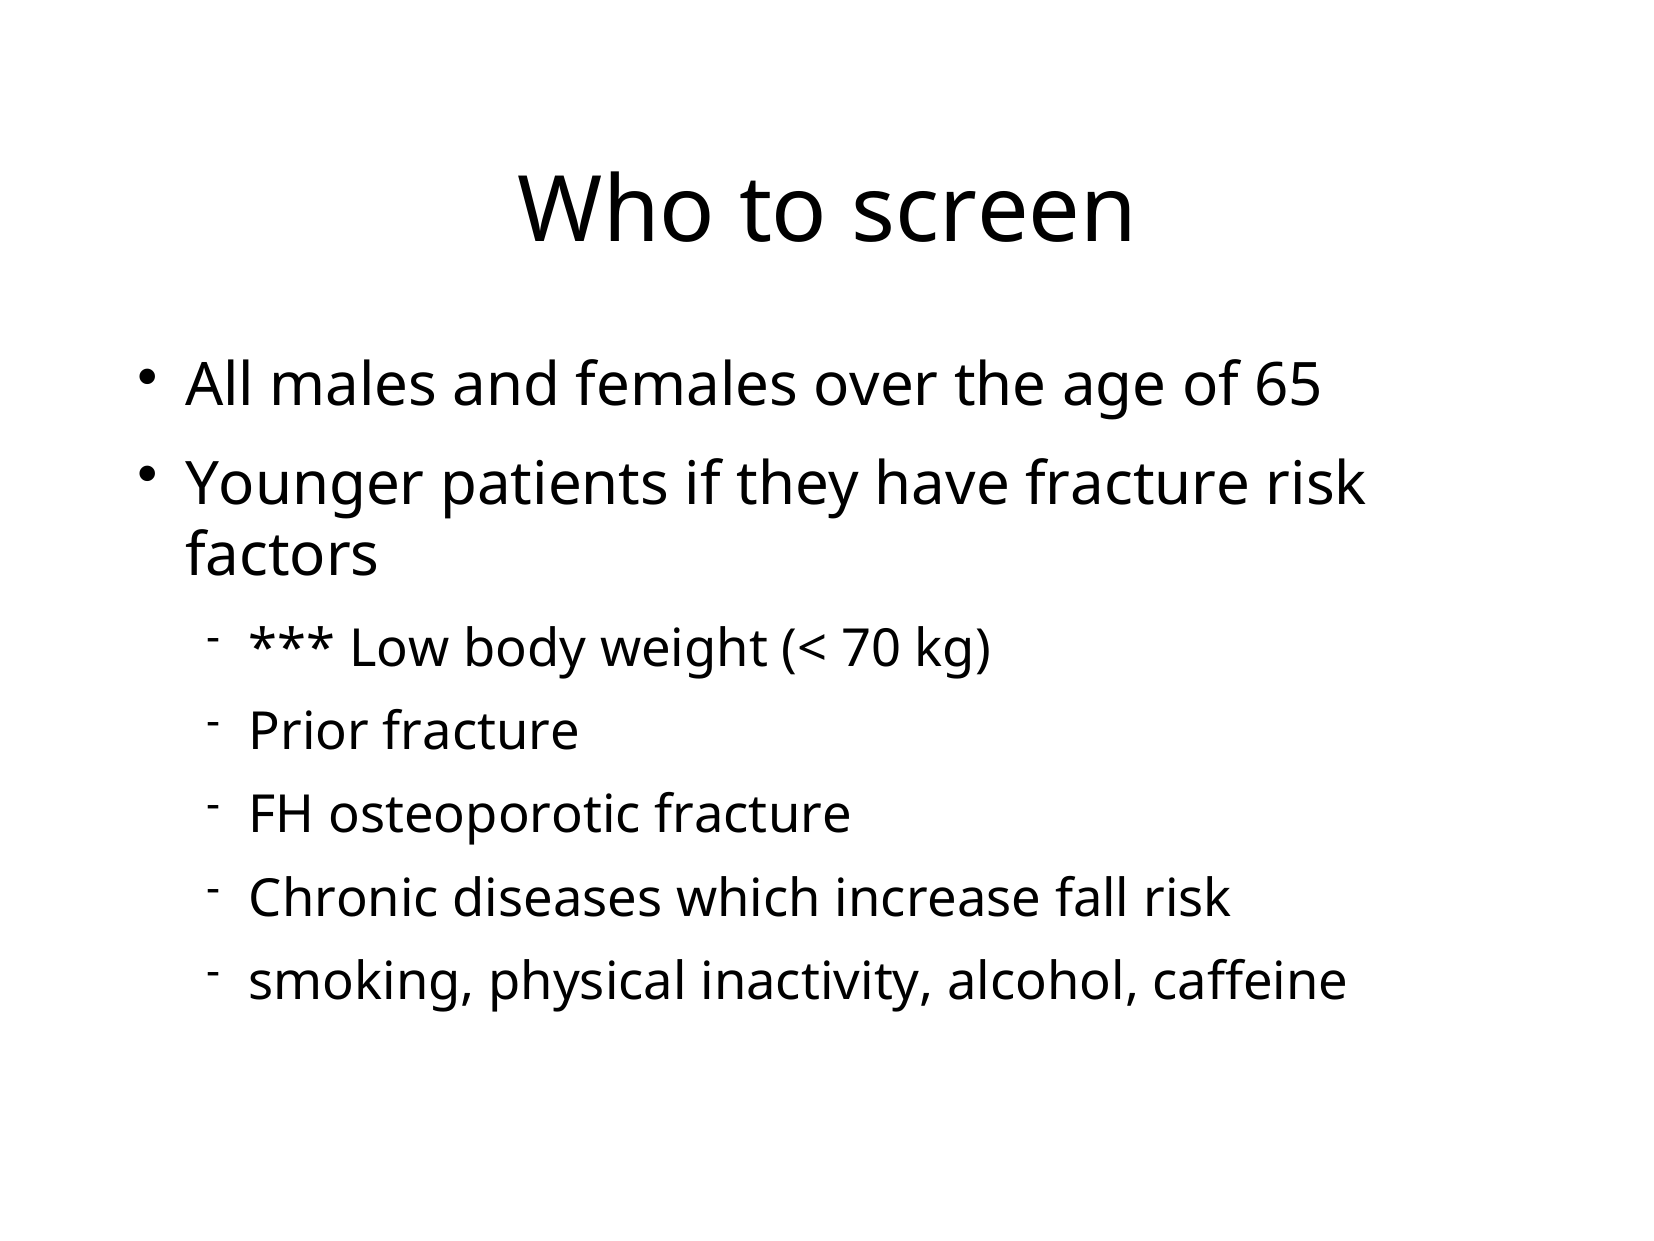

# Who to screen
All males and females over the age of 65
Younger patients if they have fracture risk factors
*** Low body weight (< 70 kg)
Prior fracture
FH osteoporotic fracture
Chronic diseases which increase fall risk
smoking, physical inactivity, alcohol, caffeine